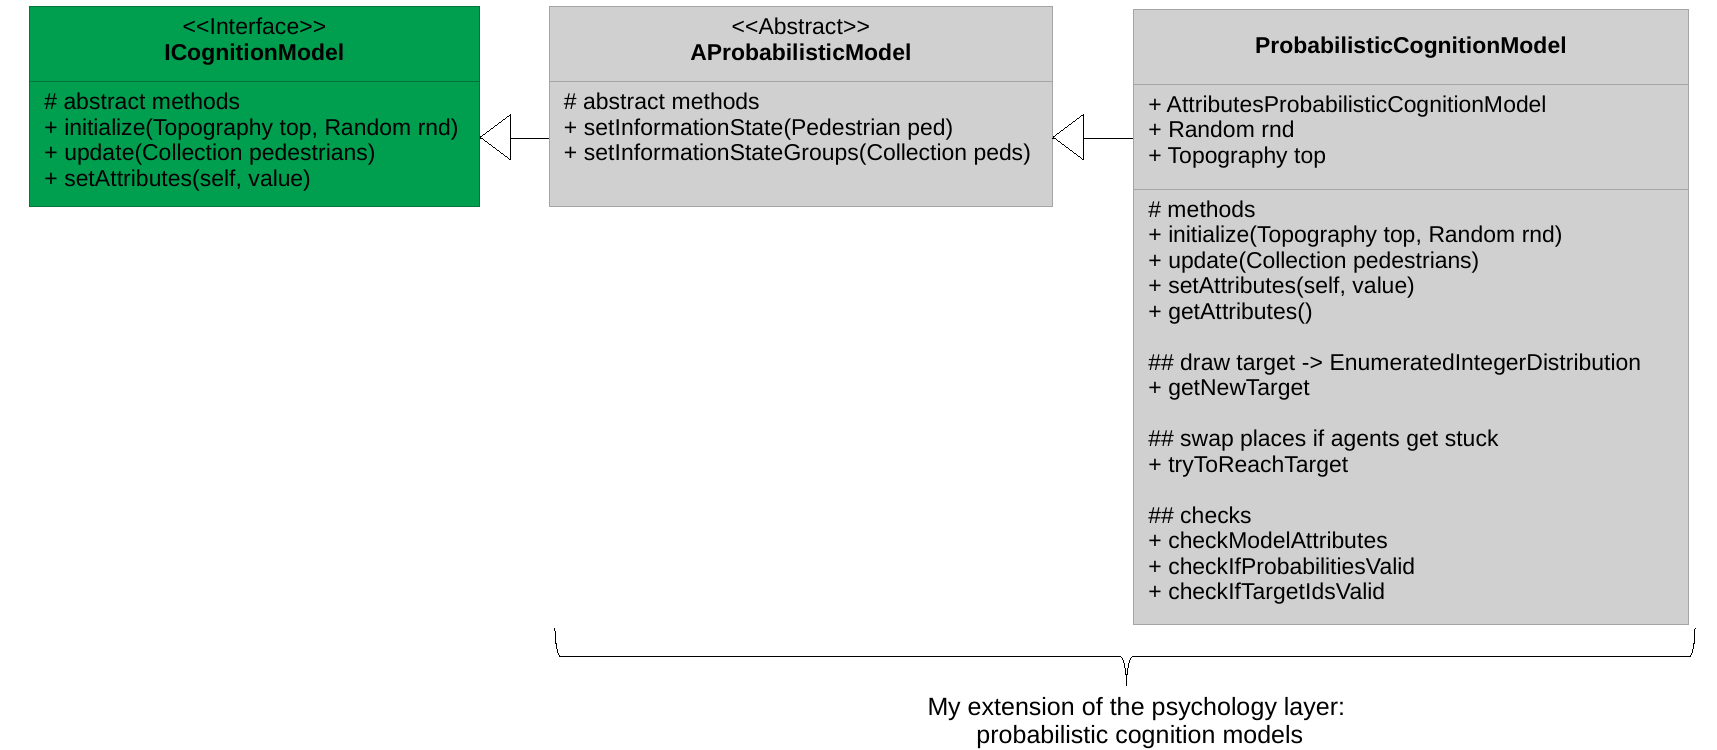

<<Interface>>
ICognitionModel
<<Abstract>>
AProbabilisticModel
ProbabilisticCognitionModel
# abstract methods
+ initialize(Topography top, Random rnd)
+ update(Collection pedestrians)
+ setAttributes(self, value)
# abstract methods
+ setInformationState(Pedestrian ped)
+ setInformationStateGroups(Collection peds)
+ AttributesProbabilisticCognitionModel
+ Random rnd
+ Topography top
# methods
+ initialize(Topography top, Random rnd)
+ update(Collection pedestrians)
+ setAttributes(self, value)
+ getAttributes()
## draw target -> EnumeratedIntegerDistribution
+ getNewTarget
## swap places if agents get stuck
+ tryToReachTarget
## checks
+ checkModelAttributes
+ checkIfProbabilitiesValid
+ checkIfTargetIdsValid
My extension of the psychology layer:
probabilistic cognition models